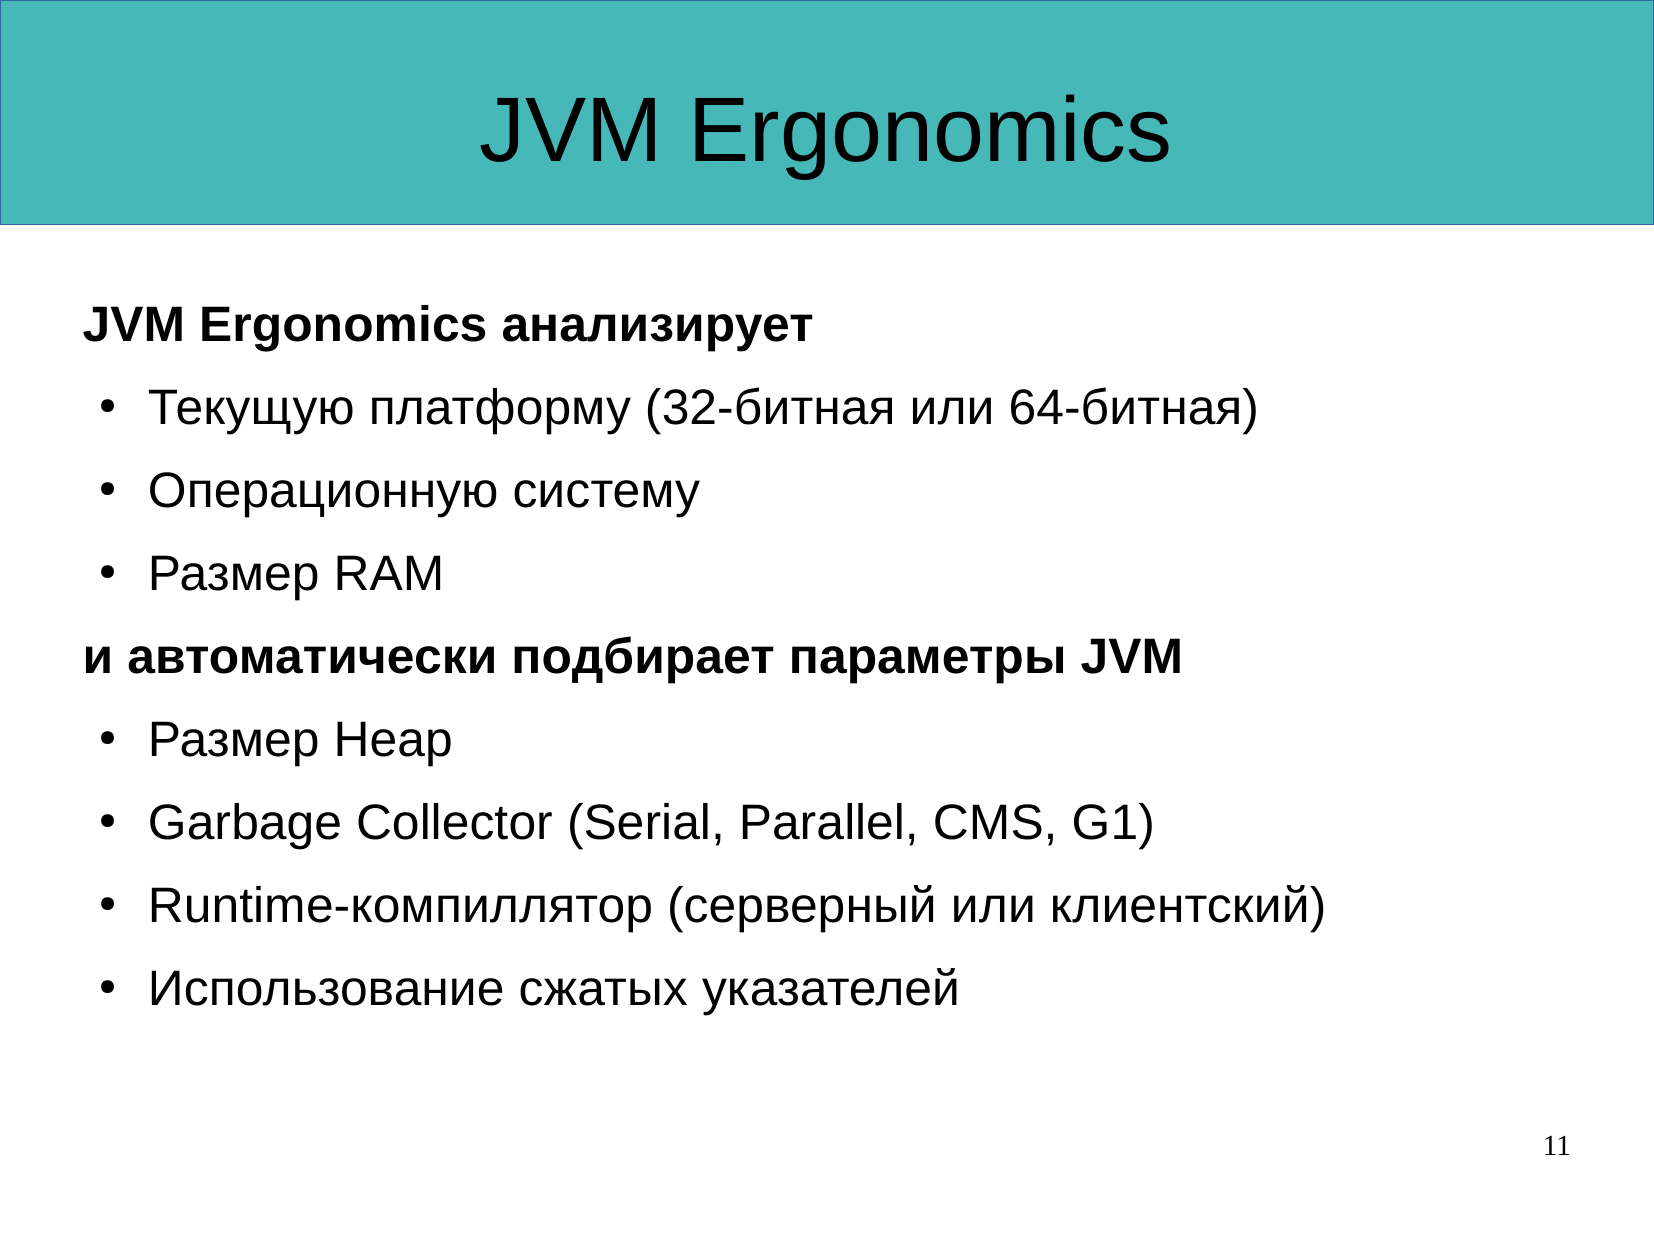

# JVM Ergonomics
JVM Ergonomics анализирует
Текущую платформу (32-битная или 64-битная)
Операционную систему
Размер RAM
и автоматически подбирает параметры JVM
Размер Heap
Garbage Collector (Serial, Parallel, CMS, G1)
Runtime-компиллятор (серверный или клиентский)
Использование сжатых указателей
11